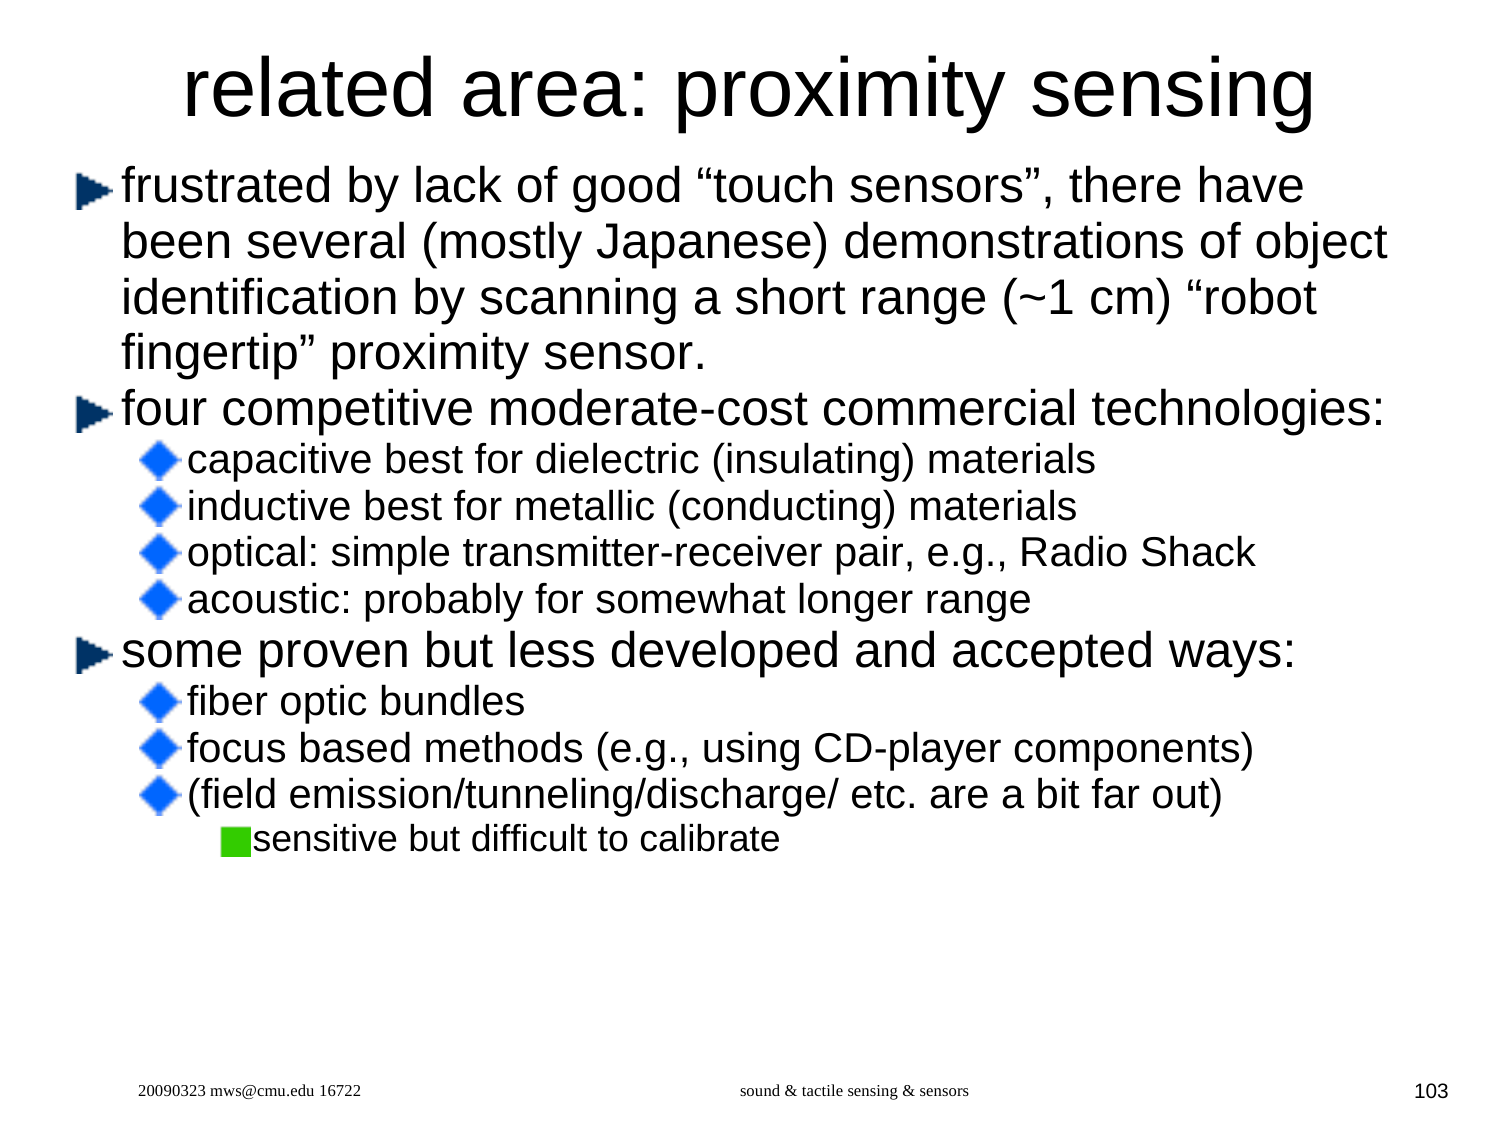

# related area: proximity sensing
frustrated by lack of good “touch sensors”, there have been several (mostly Japanese) demonstrations of object identification by scanning a short range (~1 cm) “robot fingertip” proximity sensor.
four competitive moderate-cost commercial technologies:
capacitive best for dielectric (insulating) materials
inductive best for metallic (conducting) materials
optical: simple transmitter-receiver pair, e.g., Radio Shack
acoustic: probably for somewhat longer range
some proven but less developed and accepted ways:
fiber optic bundles
focus based methods (e.g., using CD-player components)
(field emission/tunneling/discharge/ etc. are a bit far out)
sensitive but difficult to calibrate
103
20090323 mws@cmu.edu 16722
sound & tactile sensing & sensors